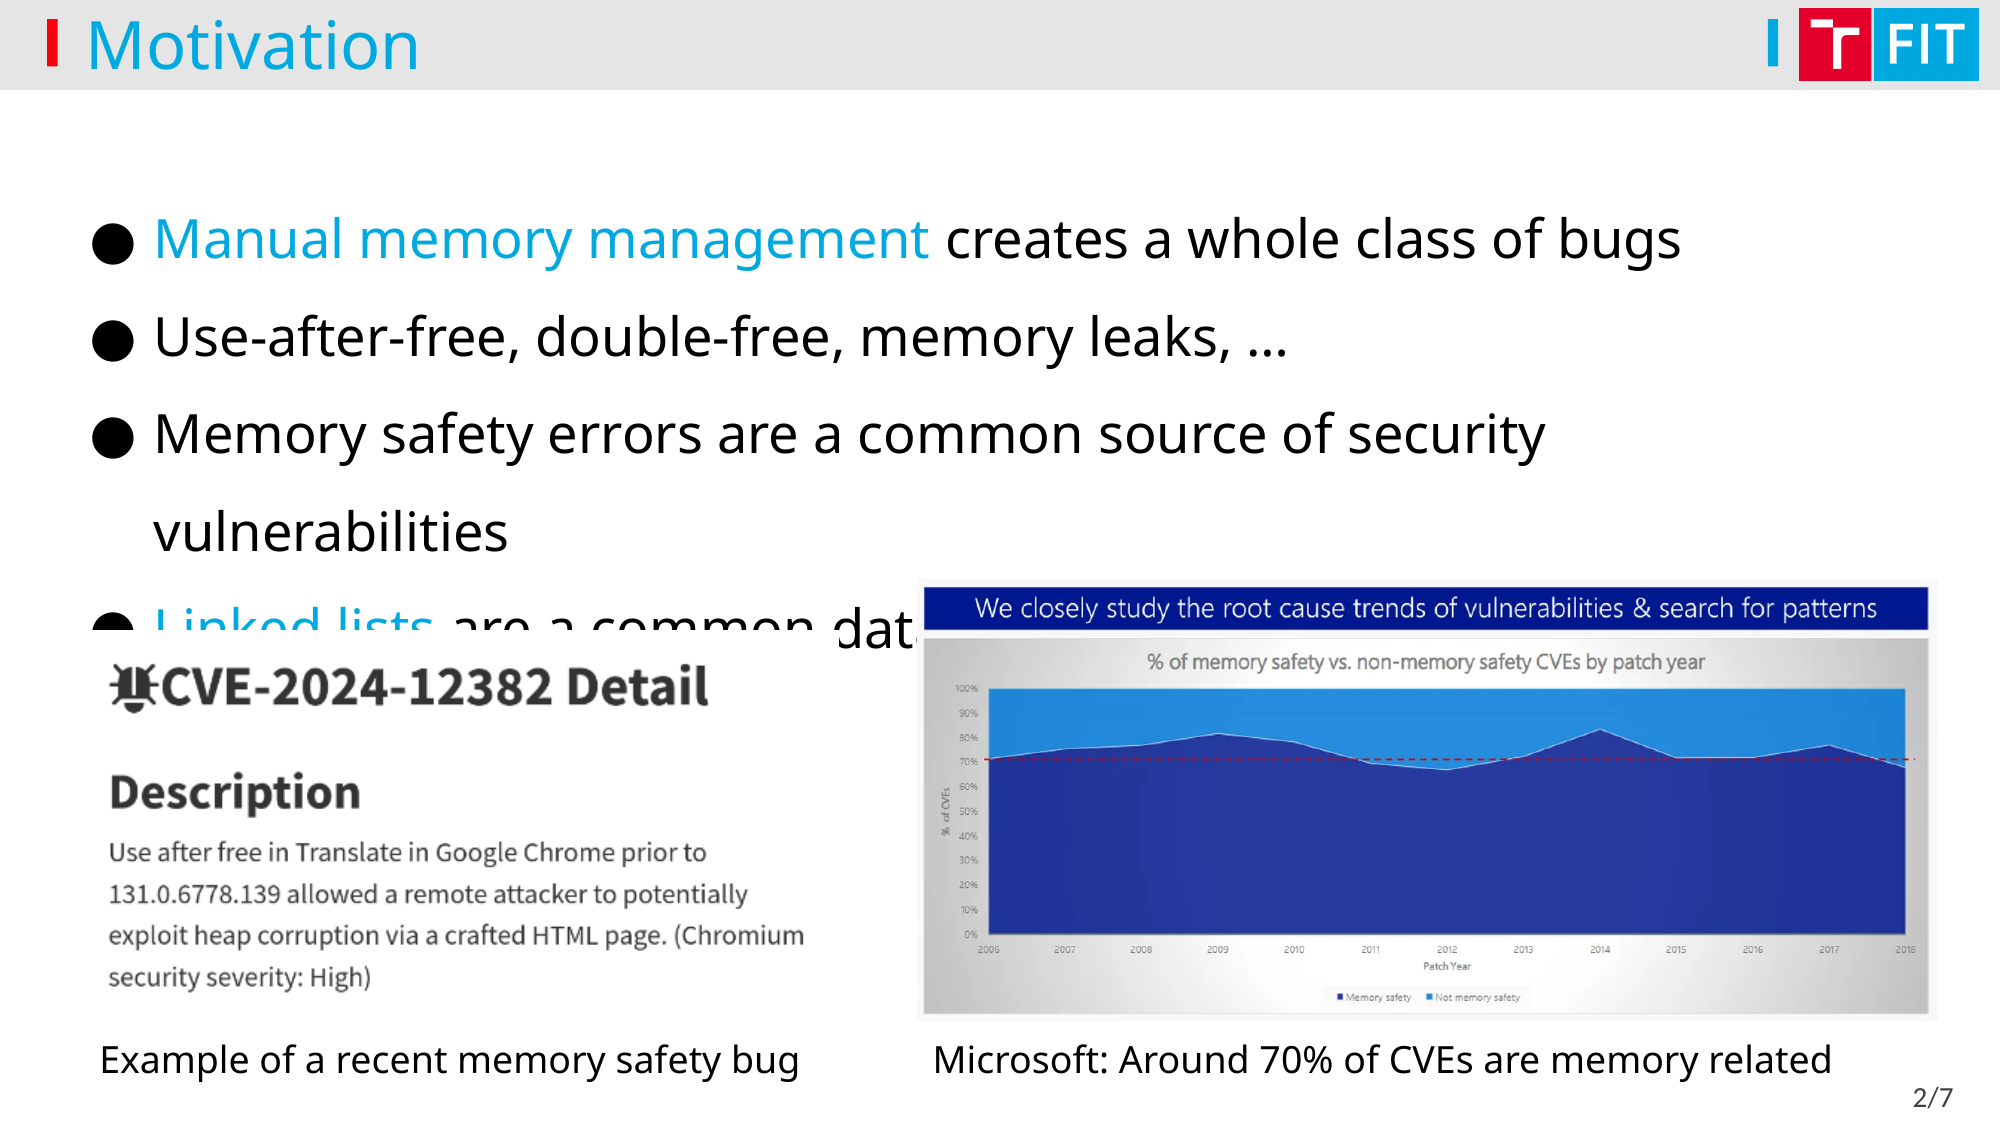

# Motivation
Manual memory management creates a whole class of bugs
Use-after-free, double-free, memory leaks, …
Memory safety errors are a common source of security vulnerabilities
Linked lists are a common data structure in low level software
Example of a recent memory safety bug
Microsoft: Around 70% of CVEs are memory related